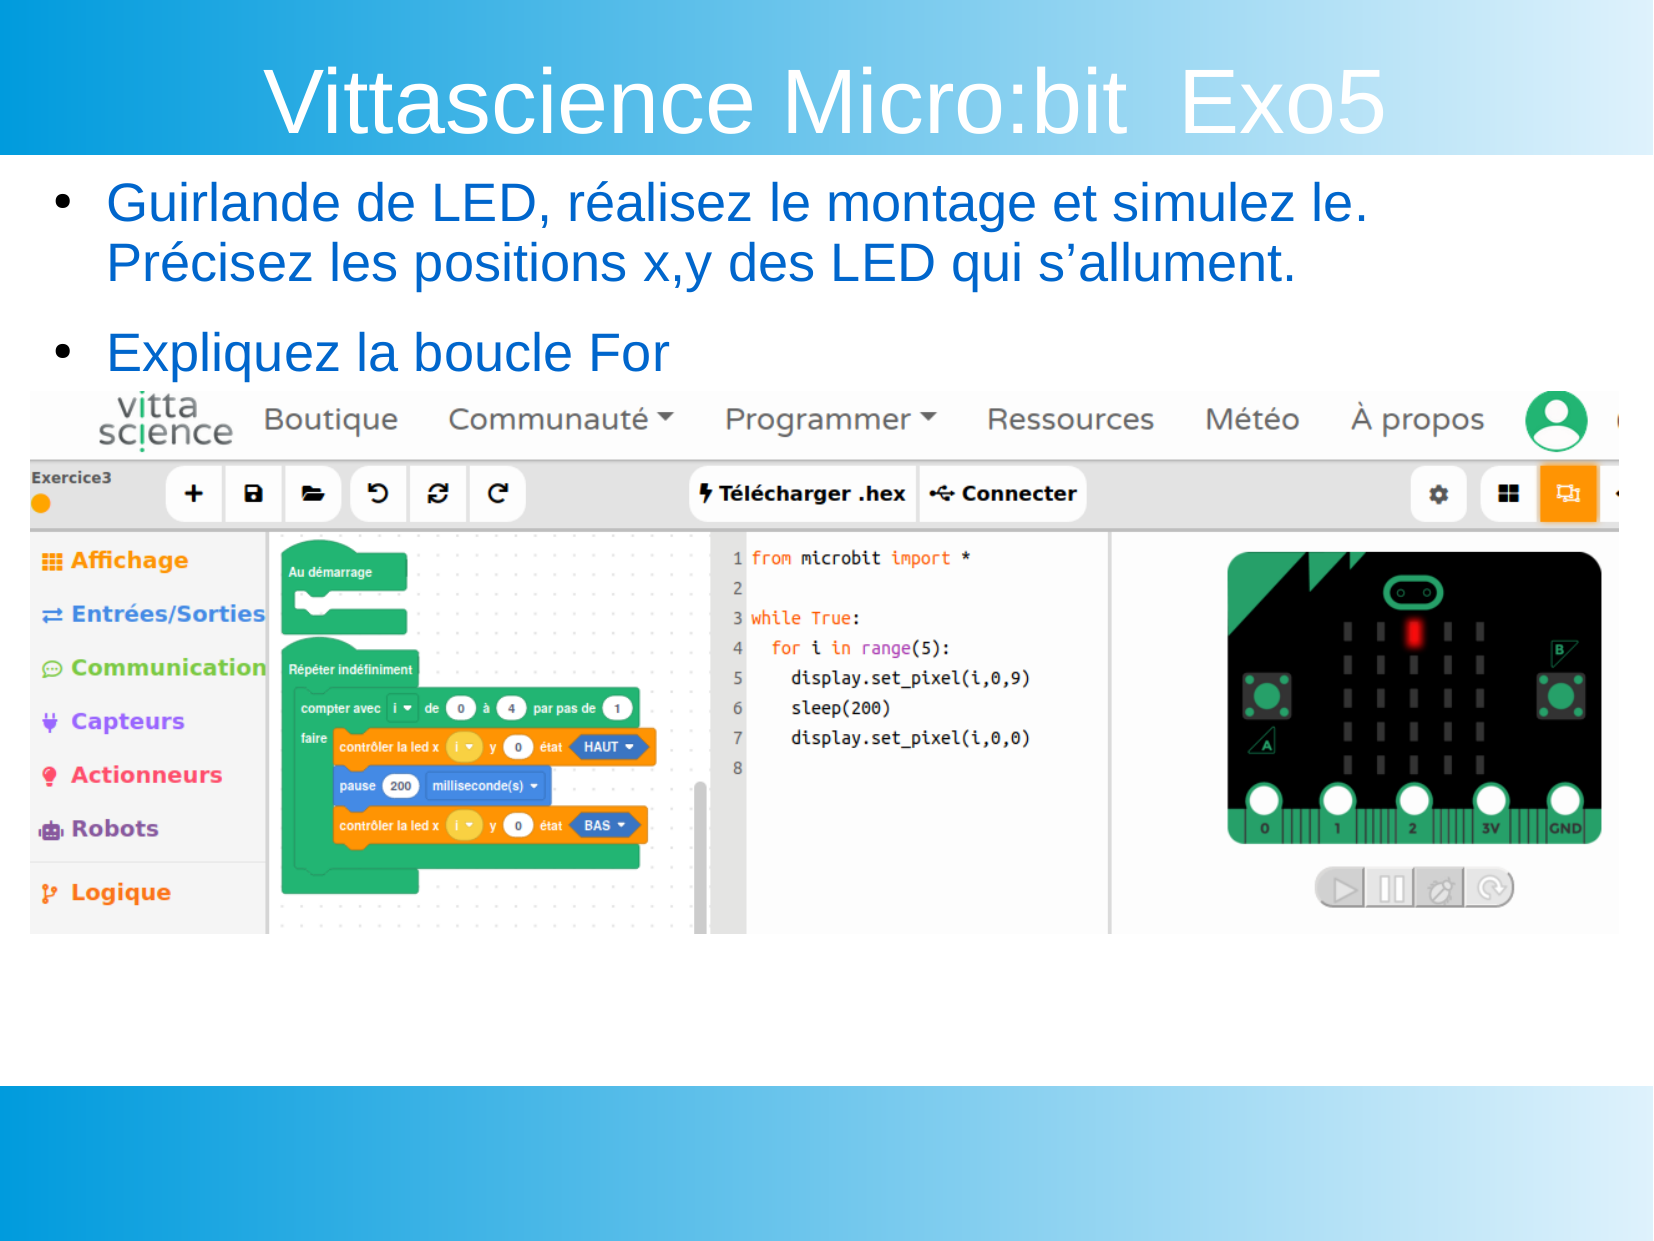

# Vittascience Micro:bit Exo5
Guirlande de LED, réalisez le montage et simulez le.
Précisez les positions x,y des LED qui s’allument.
Expliquez la boucle For